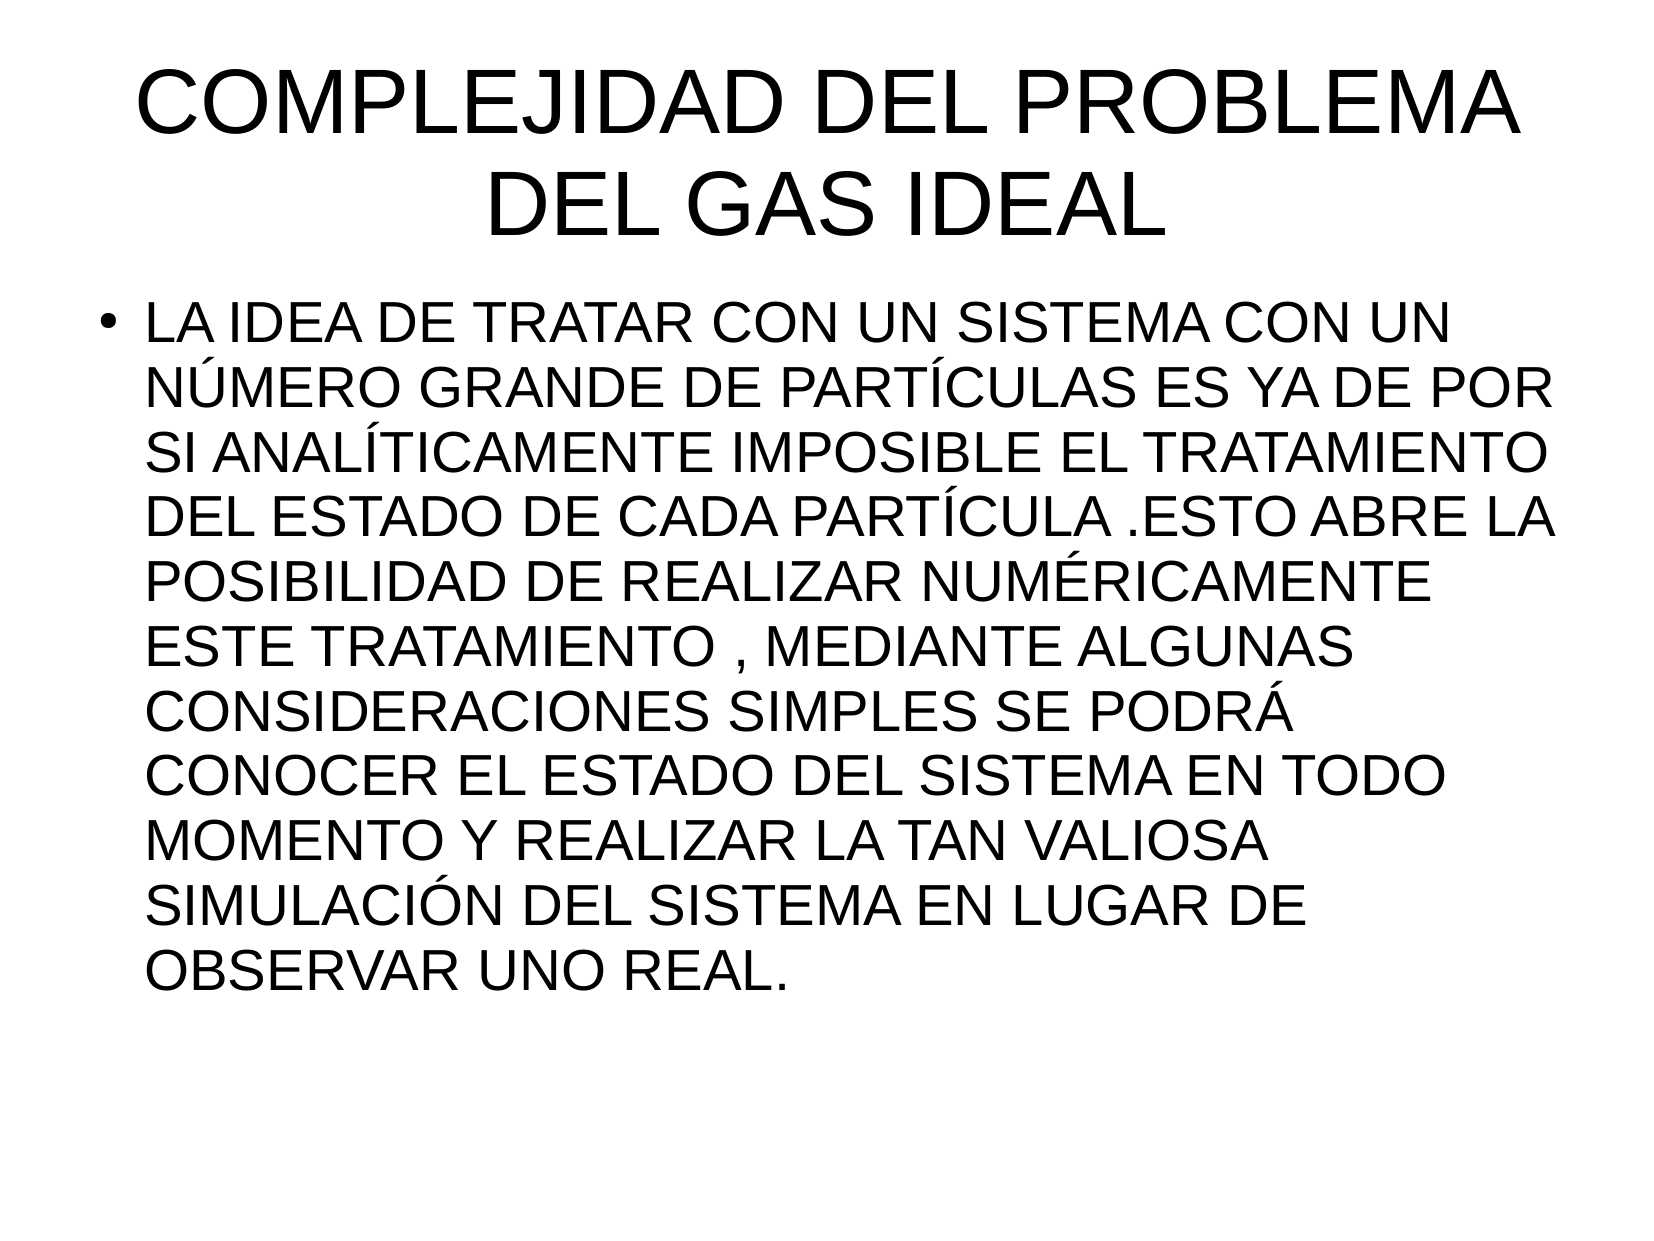

# COMPLEJIDAD DEL PROBLEMA DEL GAS IDEAL
LA IDEA DE TRATAR CON UN SISTEMA CON UN NÚMERO GRANDE DE PARTÍCULAS ES YA DE POR SI ANALÍTICAMENTE IMPOSIBLE EL TRATAMIENTO DEL ESTADO DE CADA PARTÍCULA .ESTO ABRE LA POSIBILIDAD DE REALIZAR NUMÉRICAMENTE ESTE TRATAMIENTO , MEDIANTE ALGUNAS CONSIDERACIONES SIMPLES SE PODRÁ CONOCER EL ESTADO DEL SISTEMA EN TODO MOMENTO Y REALIZAR LA TAN VALIOSA SIMULACIÓN DEL SISTEMA EN LUGAR DE OBSERVAR UNO REAL.